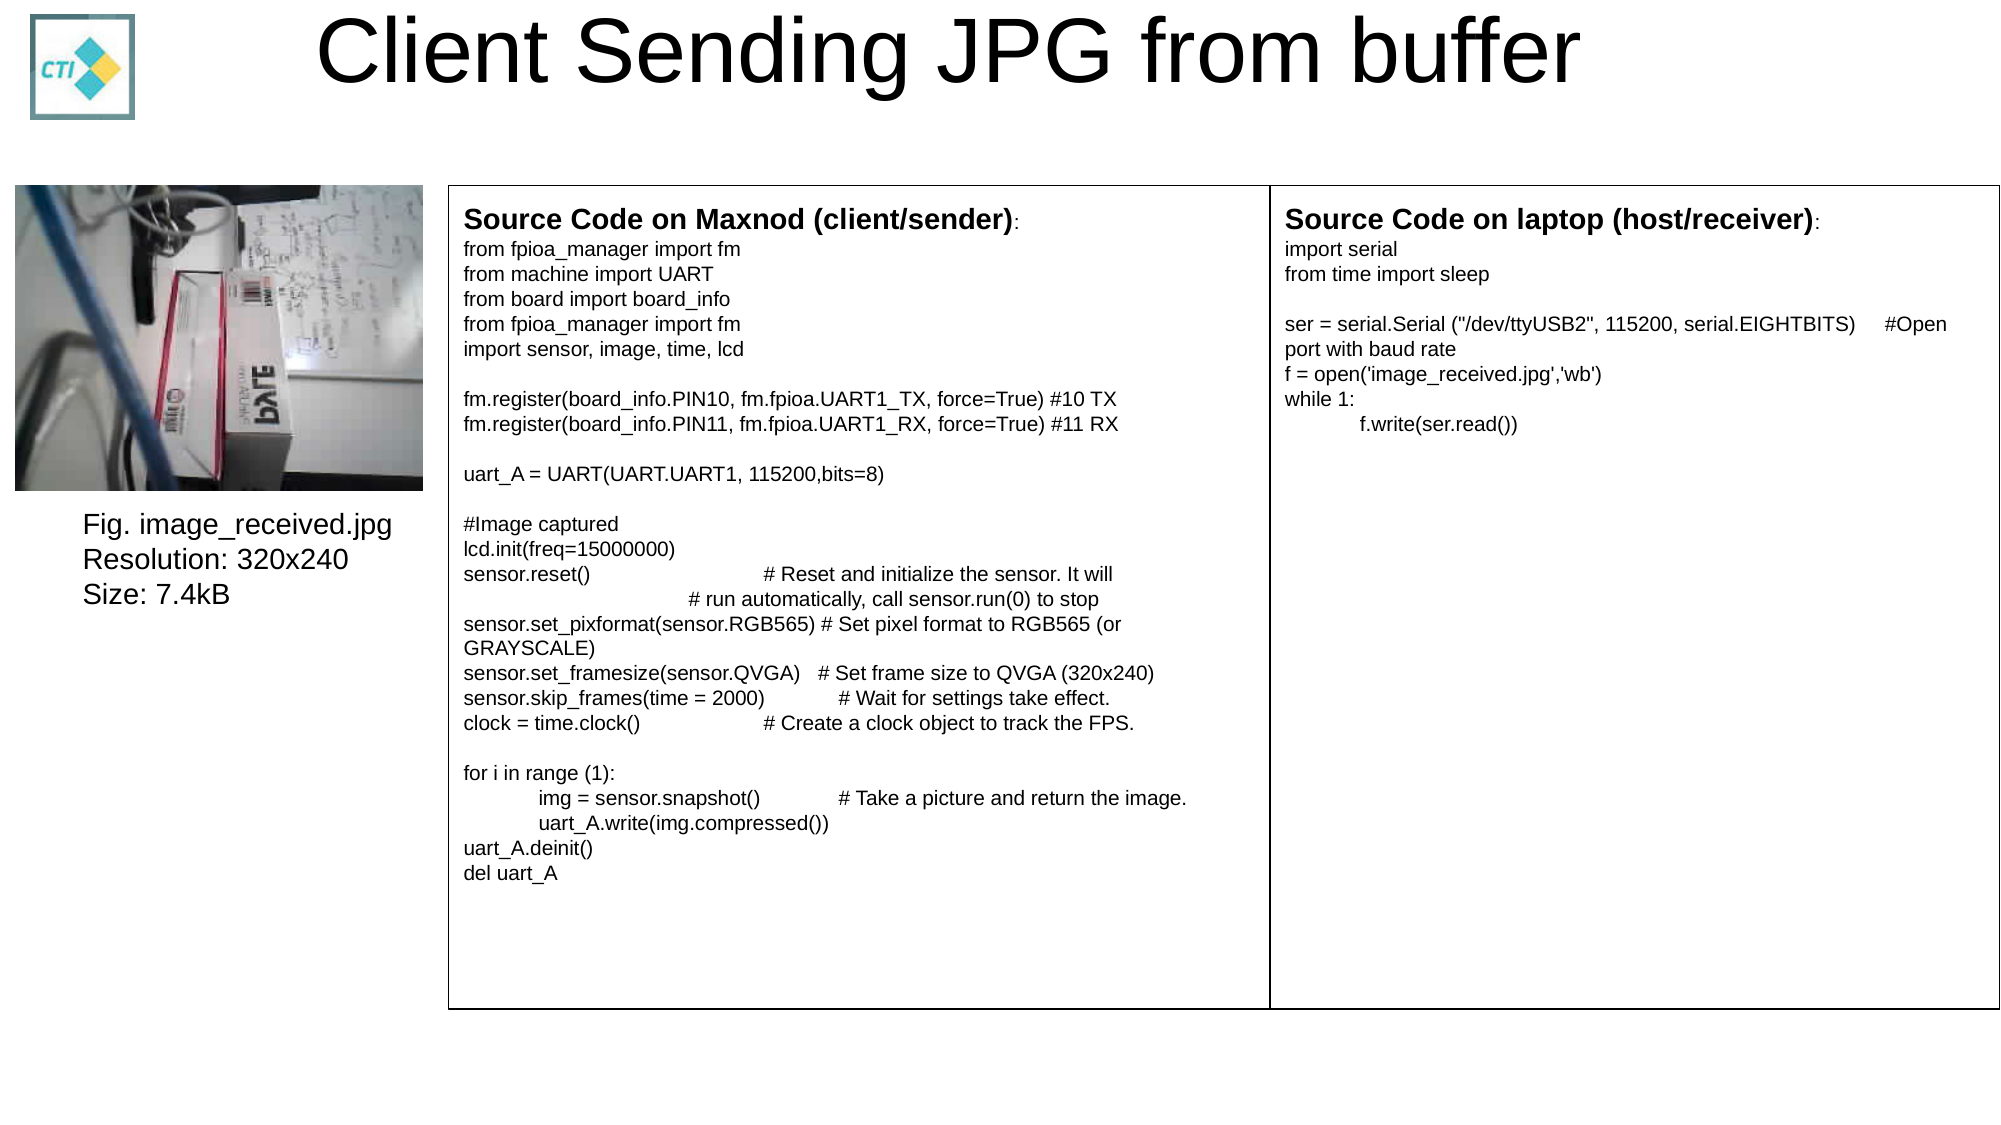

Client Sending JPG from buffer
Source Code on Maxnod (client/sender):
from fpioa_manager import fm
from machine import UART
from board import board_info
from fpioa_manager import fm
import sensor, image, time, lcd
fm.register(board_info.PIN10, fm.fpioa.UART1_TX, force=True) #10 TX
fm.register(board_info.PIN11, fm.fpioa.UART1_RX, force=True) #11 RX
uart_A = UART(UART.UART1, 115200,bits=8)
#Image captured
lcd.init(freq=15000000)
sensor.reset() 	# Reset and initialize the sensor. It will
 	# run automatically, call sensor.run(0) to stop
sensor.set_pixformat(sensor.RGB565) # Set pixel format to RGB565 (or GRAYSCALE)
sensor.set_framesize(sensor.QVGA) # Set frame size to QVGA (320x240)
sensor.skip_frames(time = 2000) 	# Wait for settings take effect.
clock = time.clock() 	# Create a clock object to track the FPS.
for i in range (1):
	img = sensor.snapshot() 	# Take a picture and return the image.
	uart_A.write(img.compressed())
uart_A.deinit()
del uart_A
Source Code on laptop (host/receiver):
import serial
from time import sleep
ser = serial.Serial ("/dev/ttyUSB2", 115200, serial.EIGHTBITS)	#Open port with baud rate
f = open('image_received.jpg','wb')
while 1:
	f.write(ser.read())
Fig. image_received.jpg
Resolution: 320x240
Size: 7.4kB